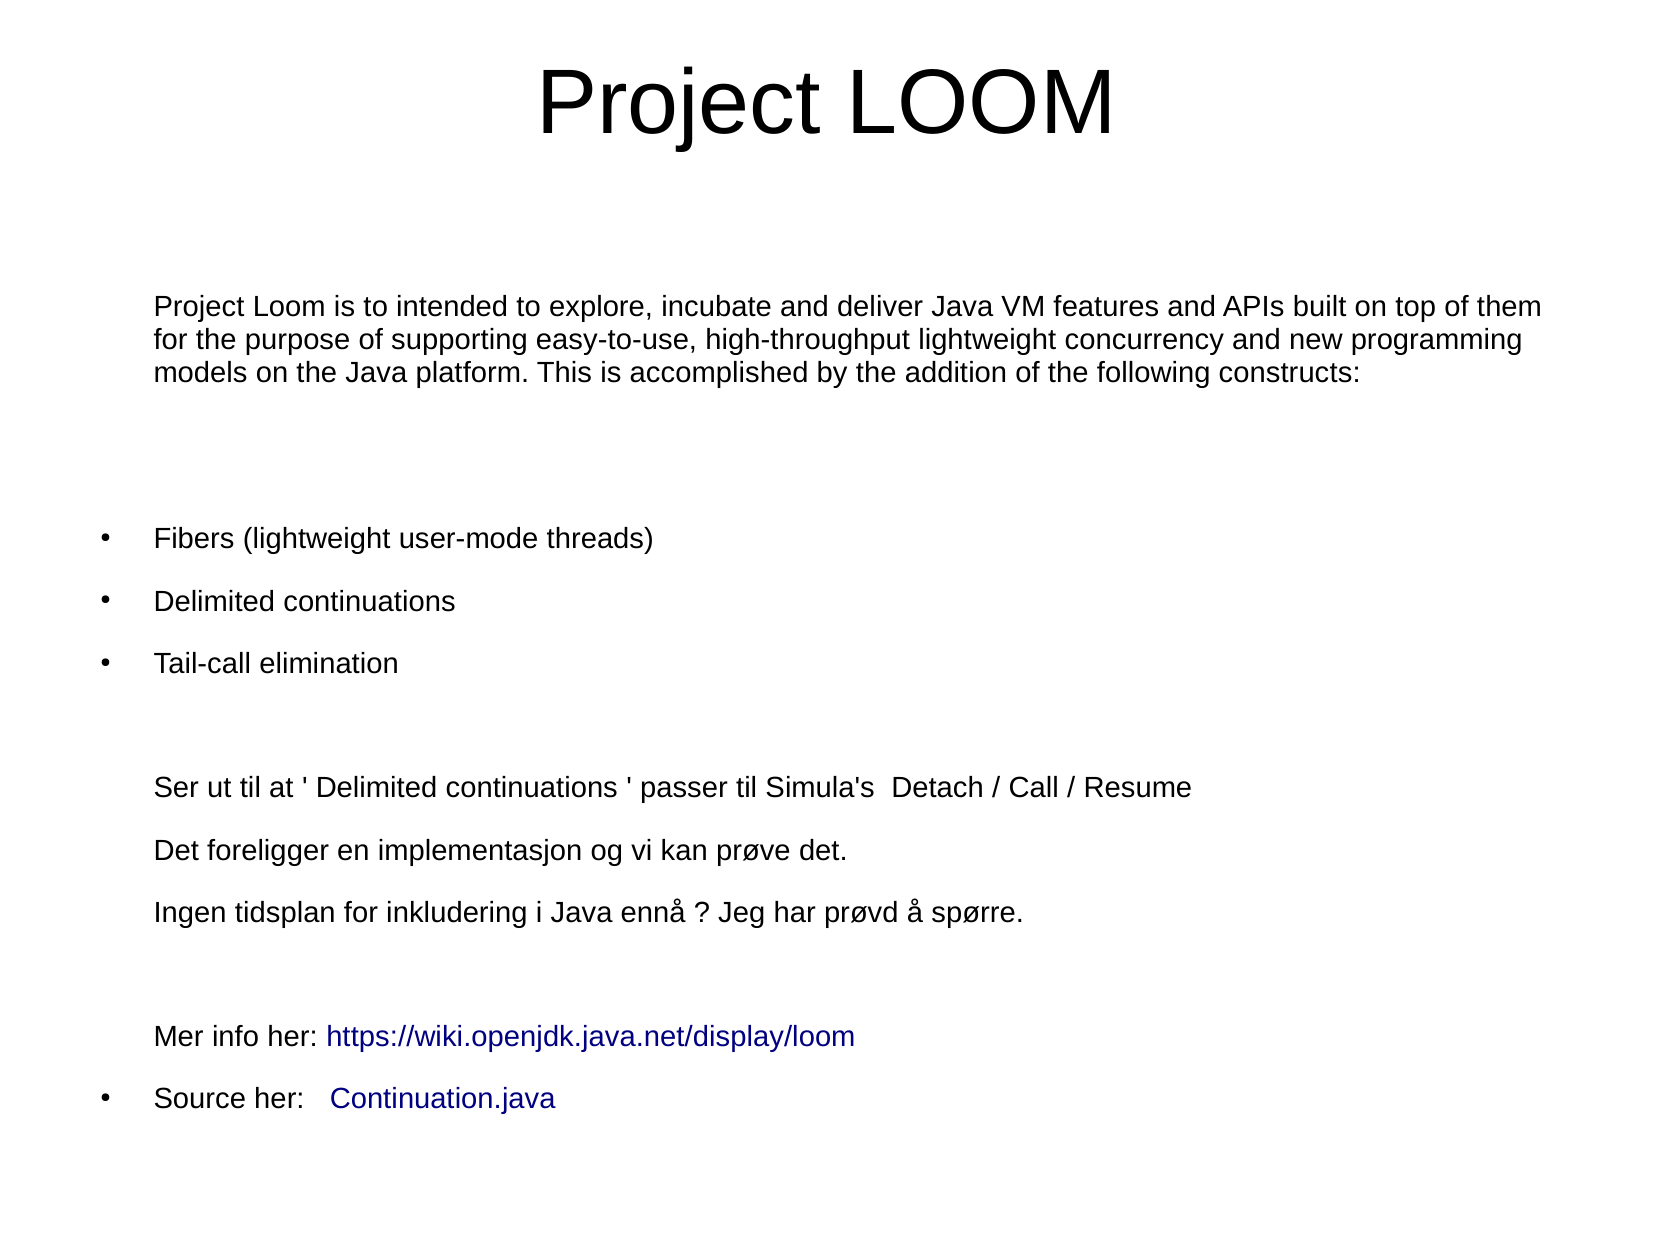

# Project LOOM
Project Loom is to intended to explore, incubate and deliver Java VM features and APIs built on top of them for the purpose of supporting easy-to-use, high-throughput lightweight concurrency and new programming models on the Java platform. This is accomplished by the addition of the following constructs:
Fibers (lightweight user-mode threads)
Delimited continuations
Tail-call elimination
Ser ut til at ' Delimited continuations ' passer til Simula's Detach / Call / Resume
Det foreligger en implementasjon og vi kan prøve det.
Ingen tidsplan for inkludering i Java ennå ? Jeg har prøvd å spørre.
Mer info her: https://wiki.openjdk.java.net/display/loom
Source her: Continuation.java